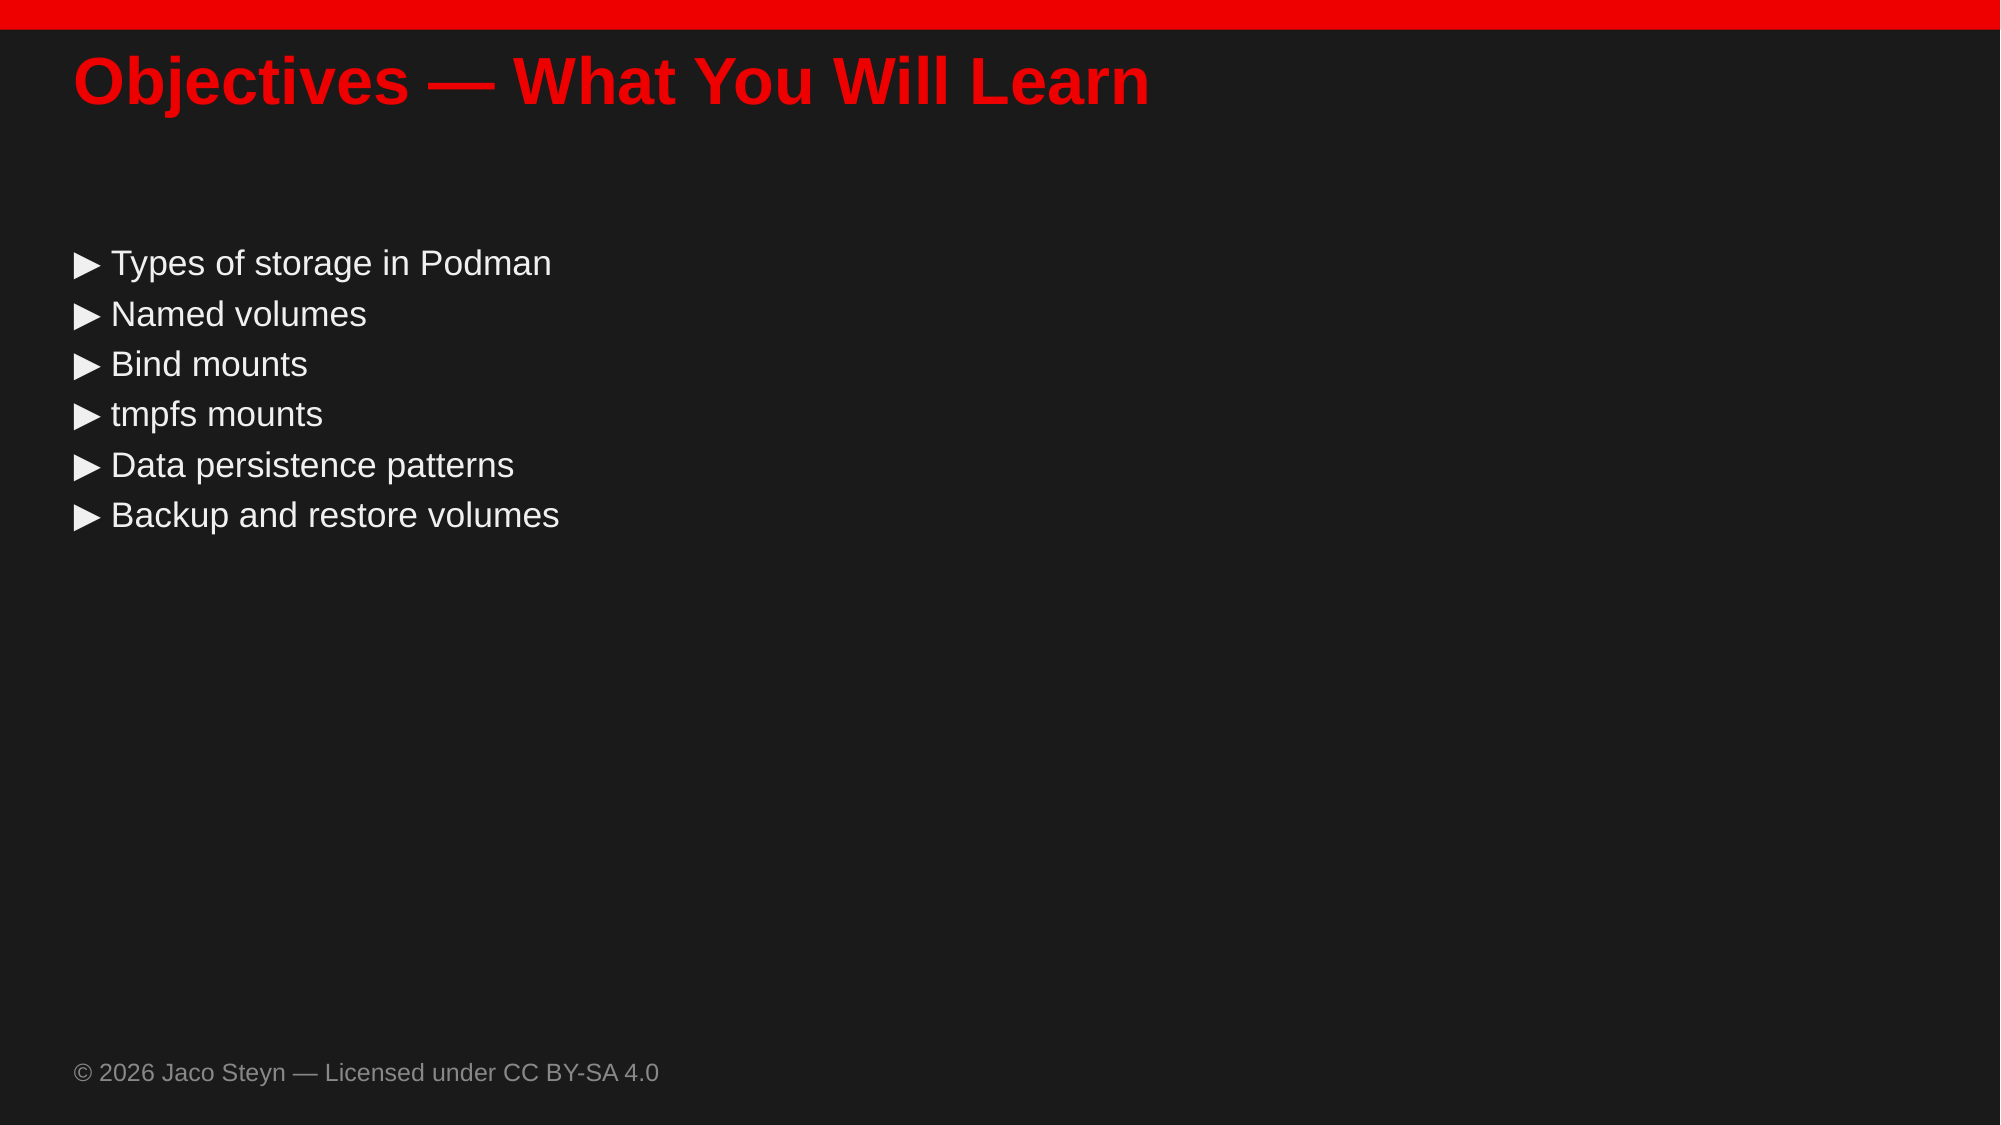

Objectives — What You Will Learn
▶ Types of storage in Podman
▶ Named volumes
▶ Bind mounts
▶ tmpfs mounts
▶ Data persistence patterns
▶ Backup and restore volumes
© 2026 Jaco Steyn — Licensed under CC BY-SA 4.0